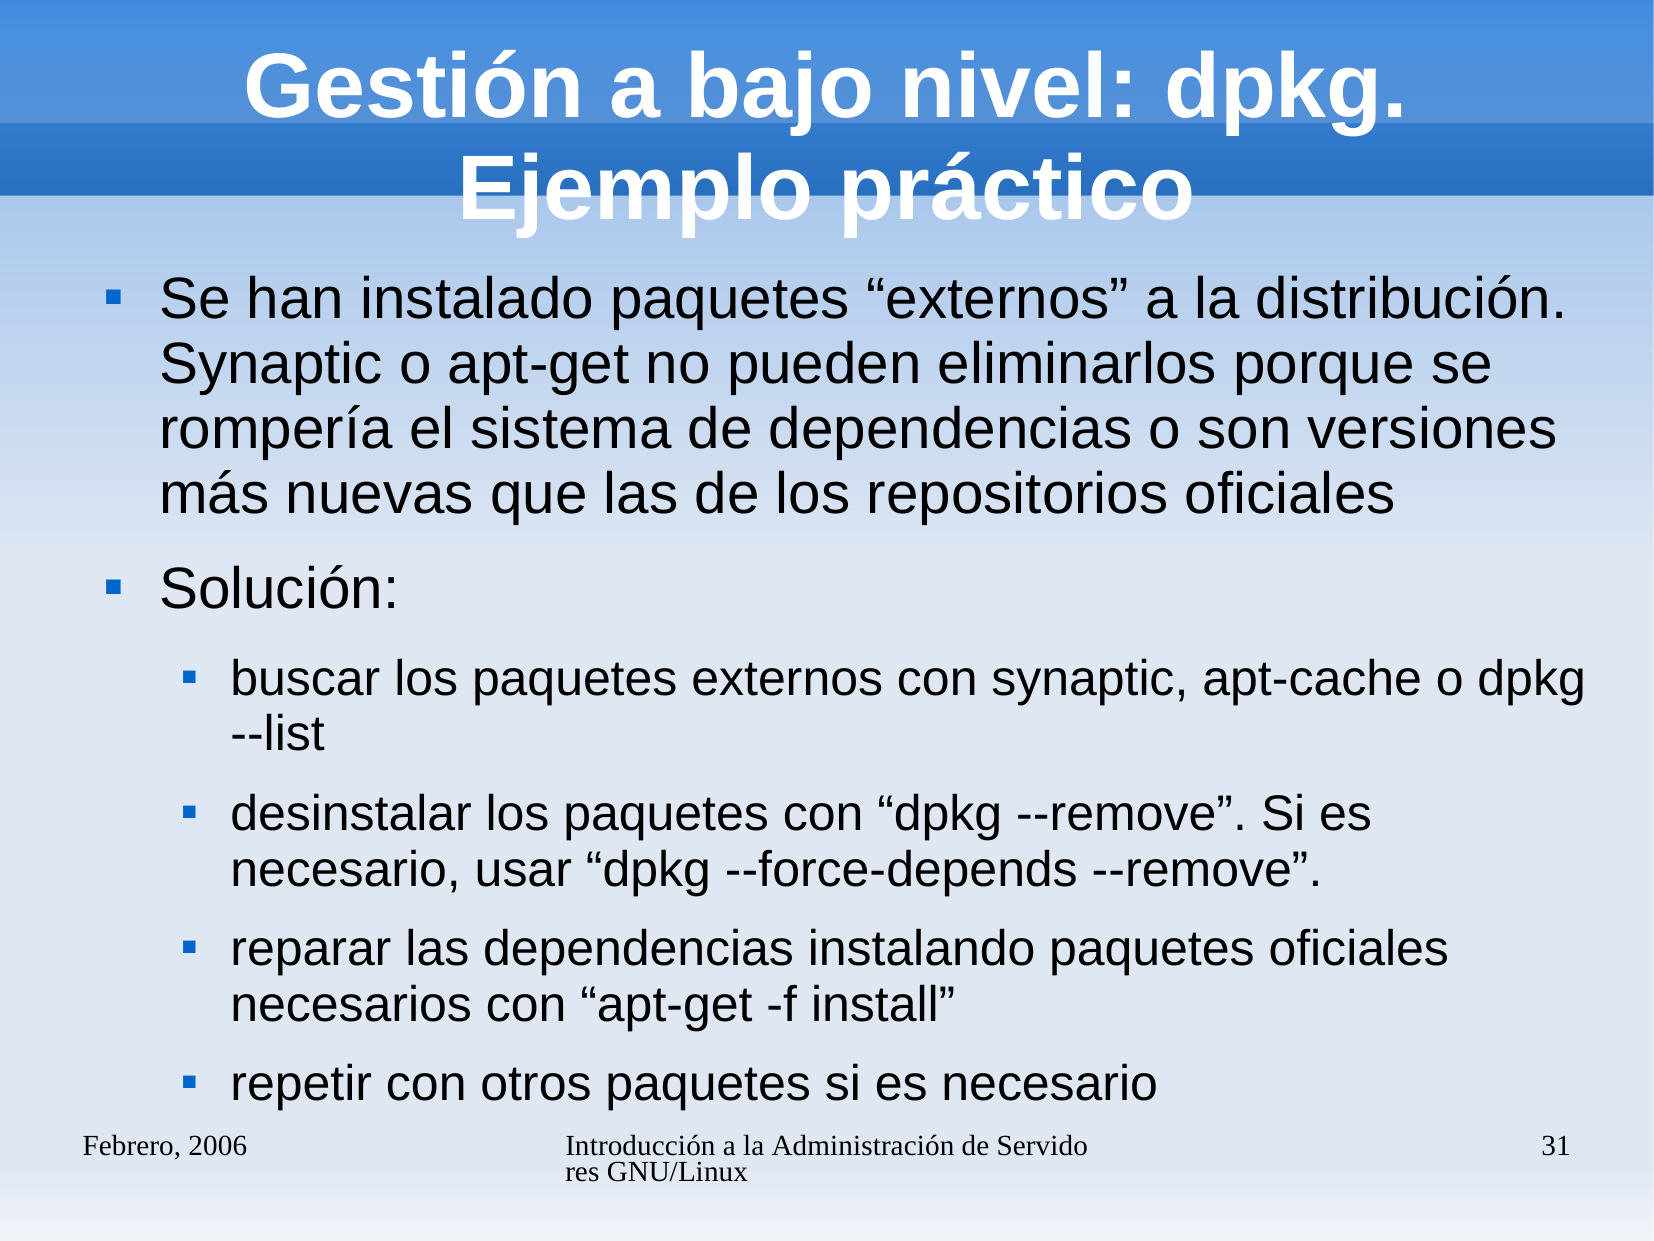

# Gestión a bajo nivel: dpkg. Ejemplo práctico
Se han instalado paquetes “externos” a la distribución. Synaptic o apt-get no pueden eliminarlos porque se rompería el sistema de dependencias o son versiones más nuevas que las de los repositorios oficiales
Solución:
buscar los paquetes externos con synaptic, apt-cache o dpkg --list
desinstalar los paquetes con “dpkg --remove”. Si es necesario, usar “dpkg --force-depends --remove”.
reparar las dependencias instalando paquetes oficiales necesarios con “apt-get -f install”
repetir con otros paquetes si es necesario
Febrero, 2006
Introducción a la Administración de Servidores GNU/Linux
31